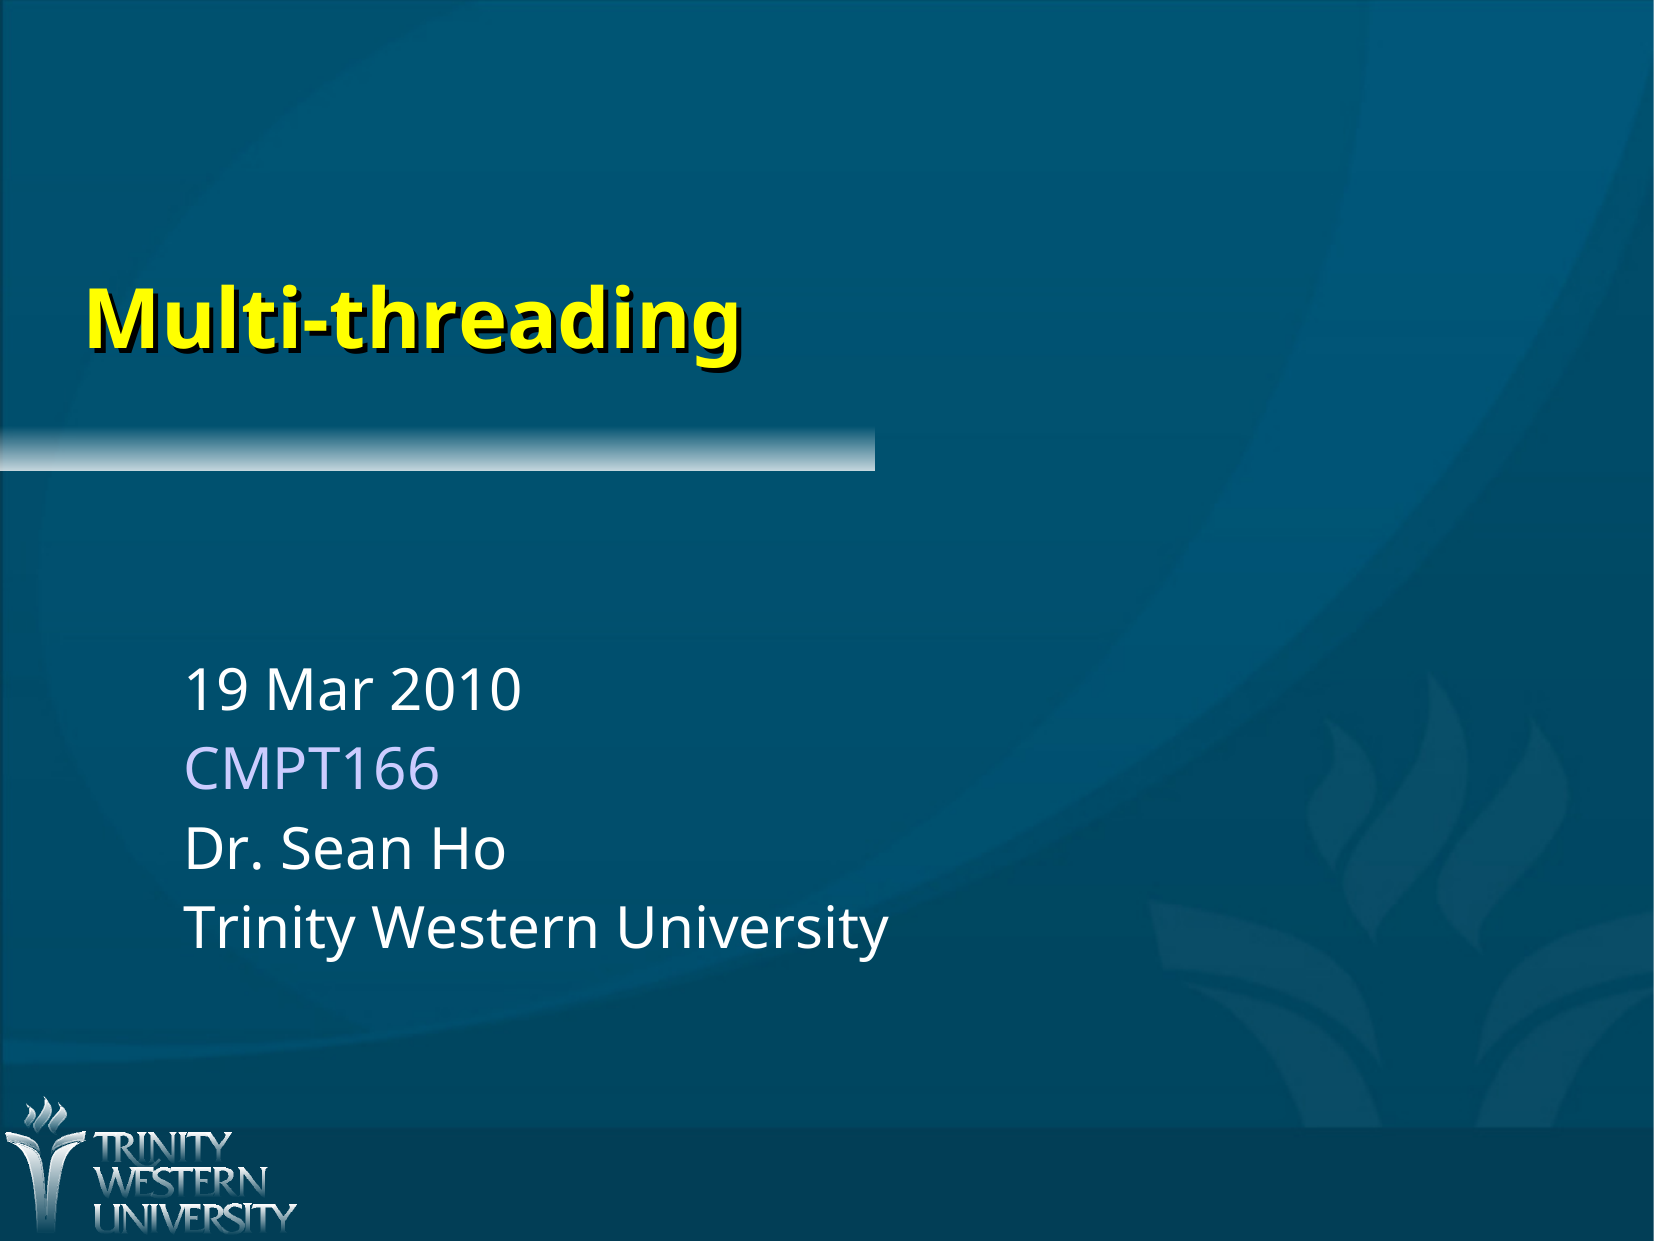

# Multi-threading
19 Mar 2010
CMPT166
Dr. Sean Ho
Trinity Western University